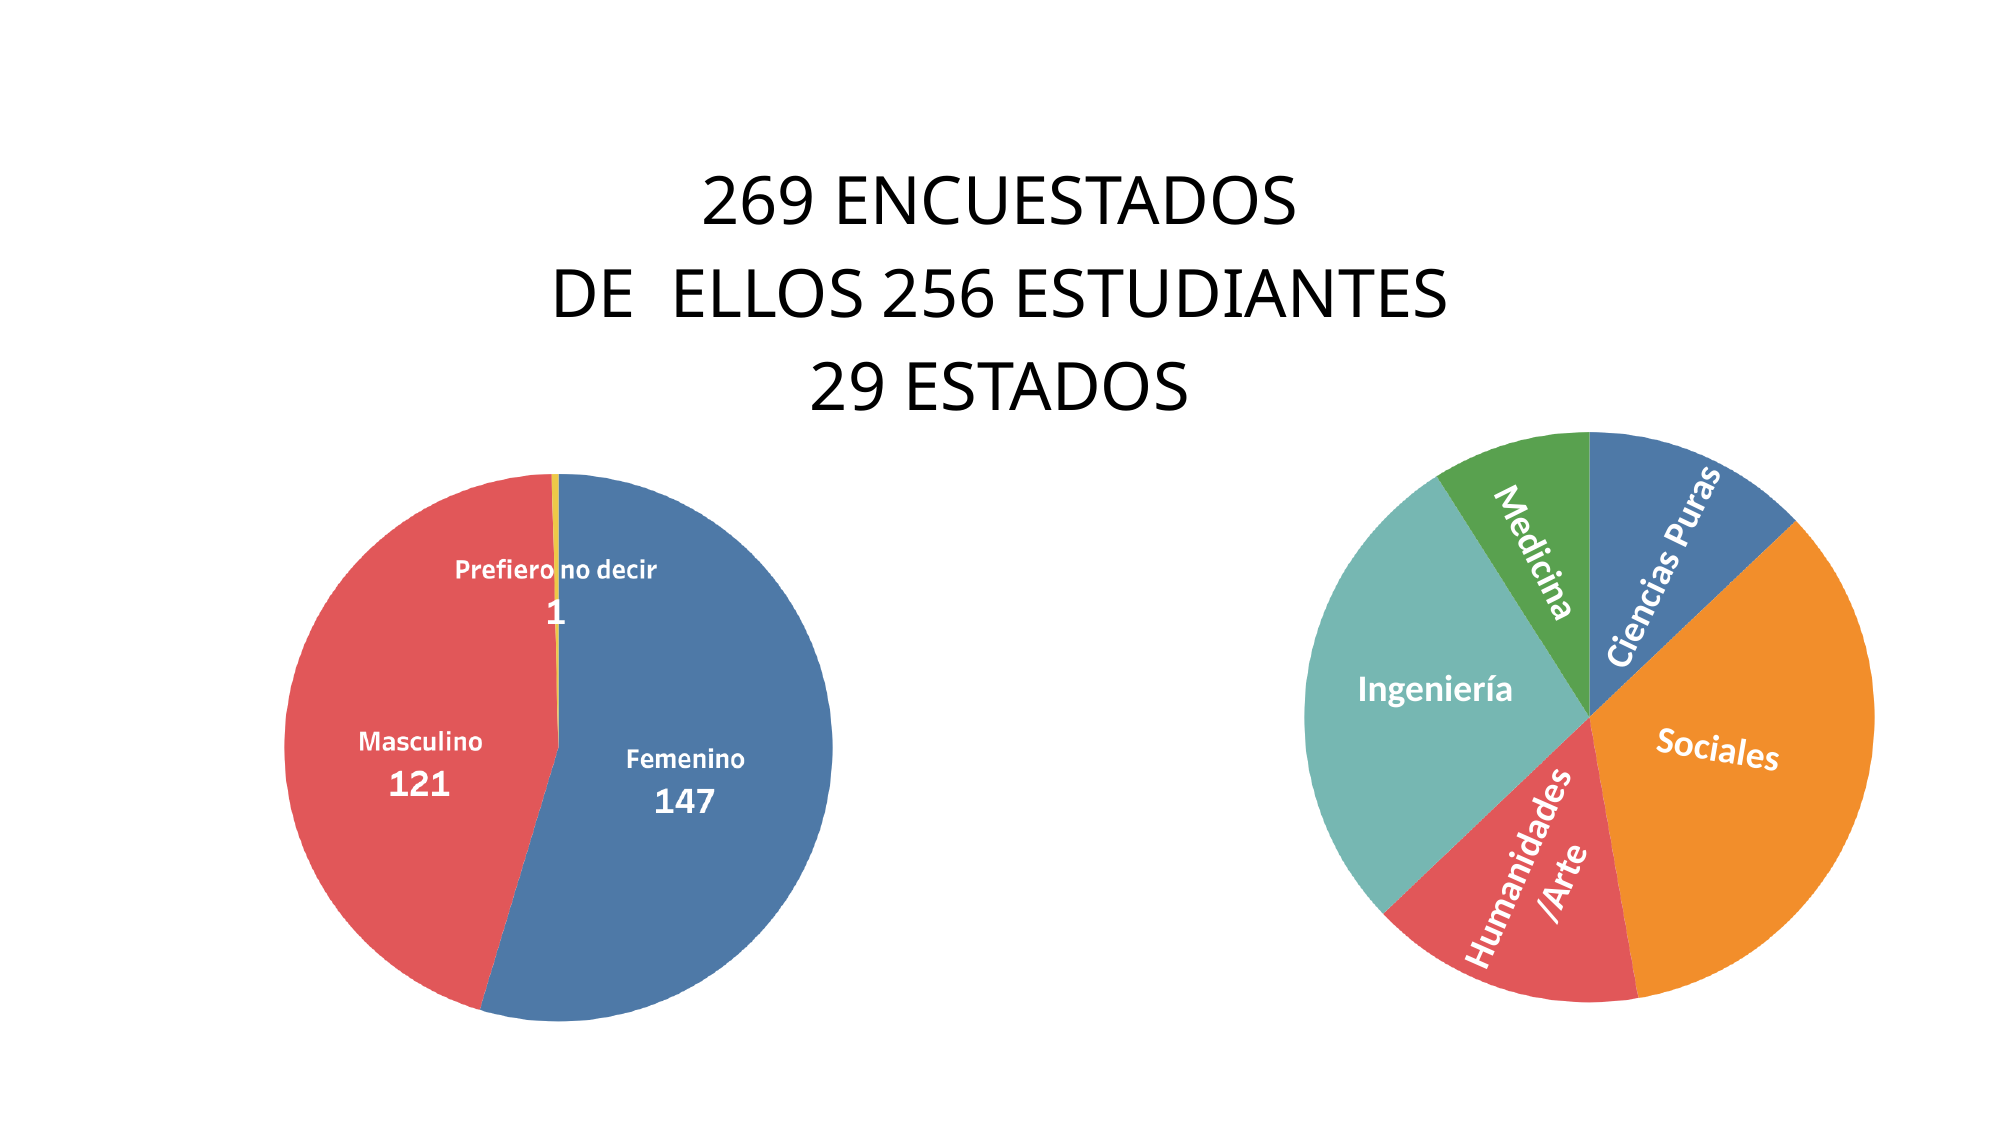

# 269 ENCUESTADOS
DE ELLOS 256 ESTUDIANTES
29 ESTADOS
Ciencias Puras
Medicina
Ingeniería
Sociales
Humanidades
/Arte